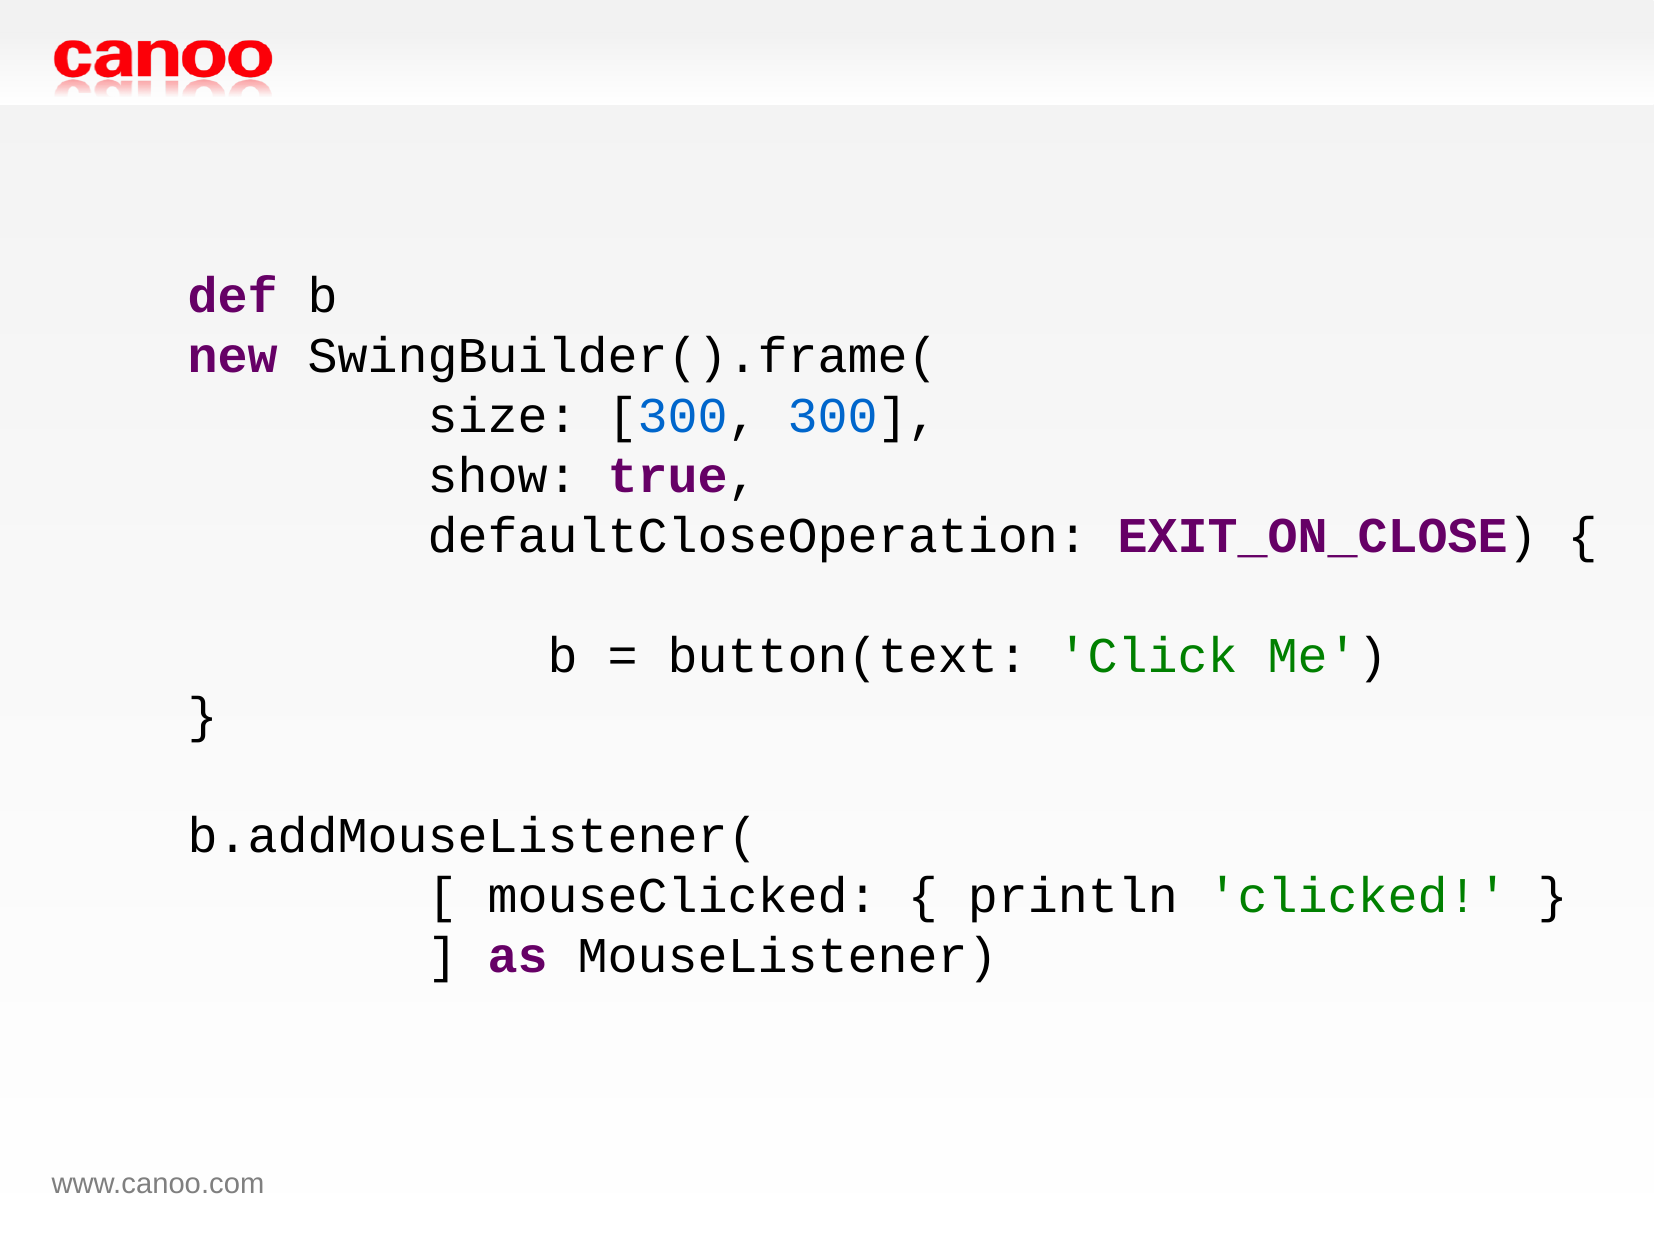

def b
new SwingBuilder().frame(
 size: [300, 300],
 show: true,
 defaultCloseOperation: EXIT_ON_CLOSE) {
 b = button(text: 'Click Me')
}
b.addMouseListener(
 [ mouseClicked: { println 'clicked!' }
 ] as MouseListener)